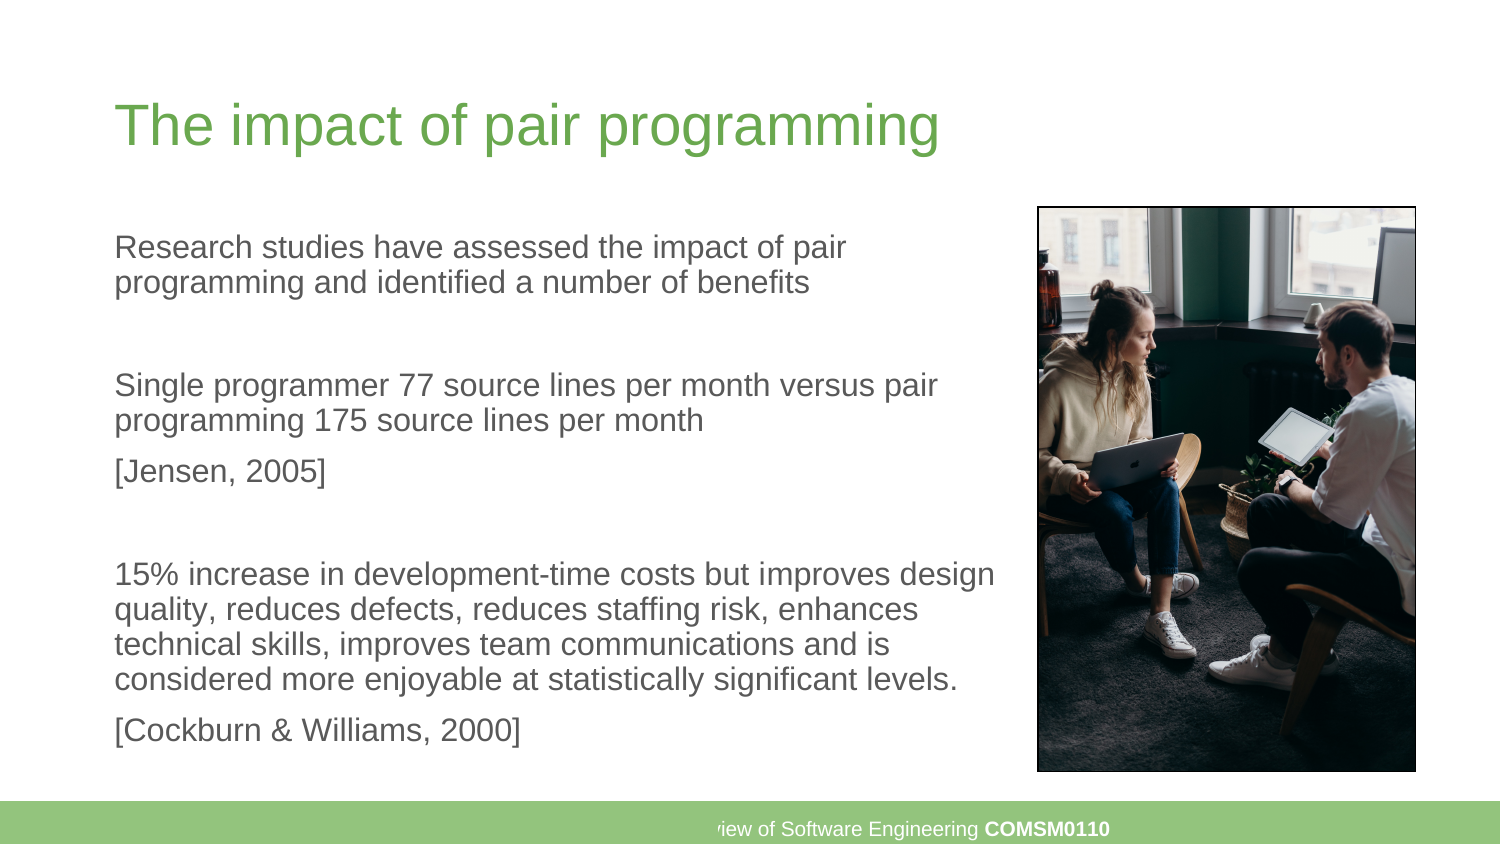

# The impact of pair programming
Research studies have assessed the impact of pair programming and identified a number of benefits
Single programmer 77 source lines per month versus pair programming 175 source lines per month
[Jensen, 2005]
15% increase in development-time costs but improves design quality, reduces defects, reduces staffing risk, enhances technical skills, improves team communications and is considered more enjoyable at statistically significant levels.
[Cockburn & Williams, 2000]